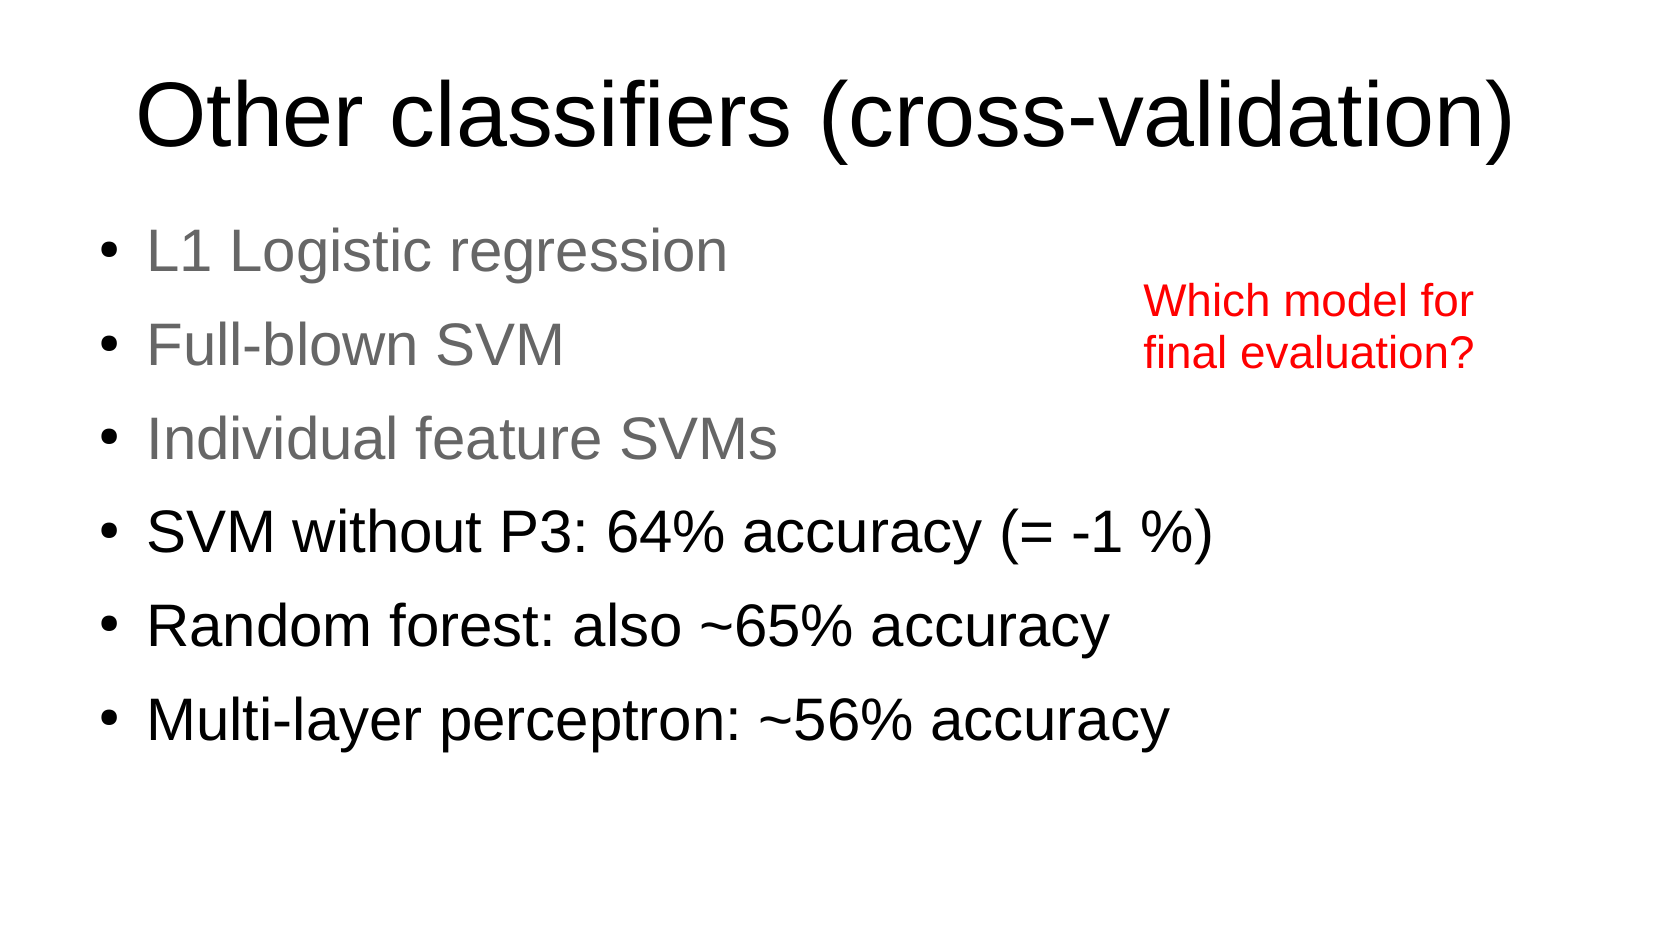

# Other classifiers (cross-validation)
L1 Logistic regression
Full-blown SVM
Individual feature SVMs
SVM without P3: 64% accuracy (= -1 %)
Random forest: also ~65% accuracy
Multi-layer perceptron: ~56% accuracy
Which model for
final evaluation?